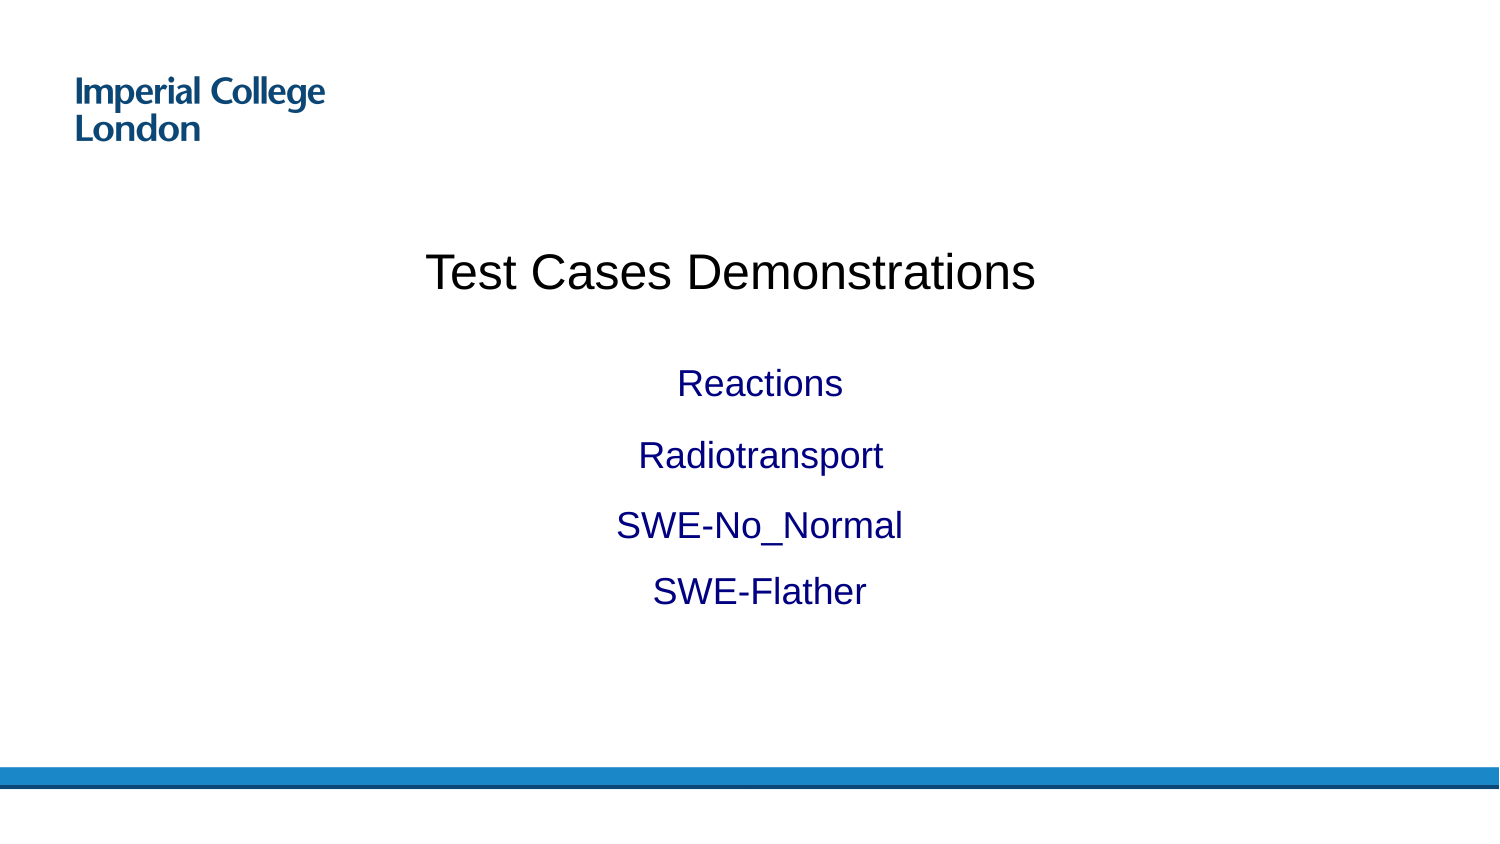

# Test Cases Demonstrations
Reactions
Radiotransport
SWE-No_Normal
SWE-Flather